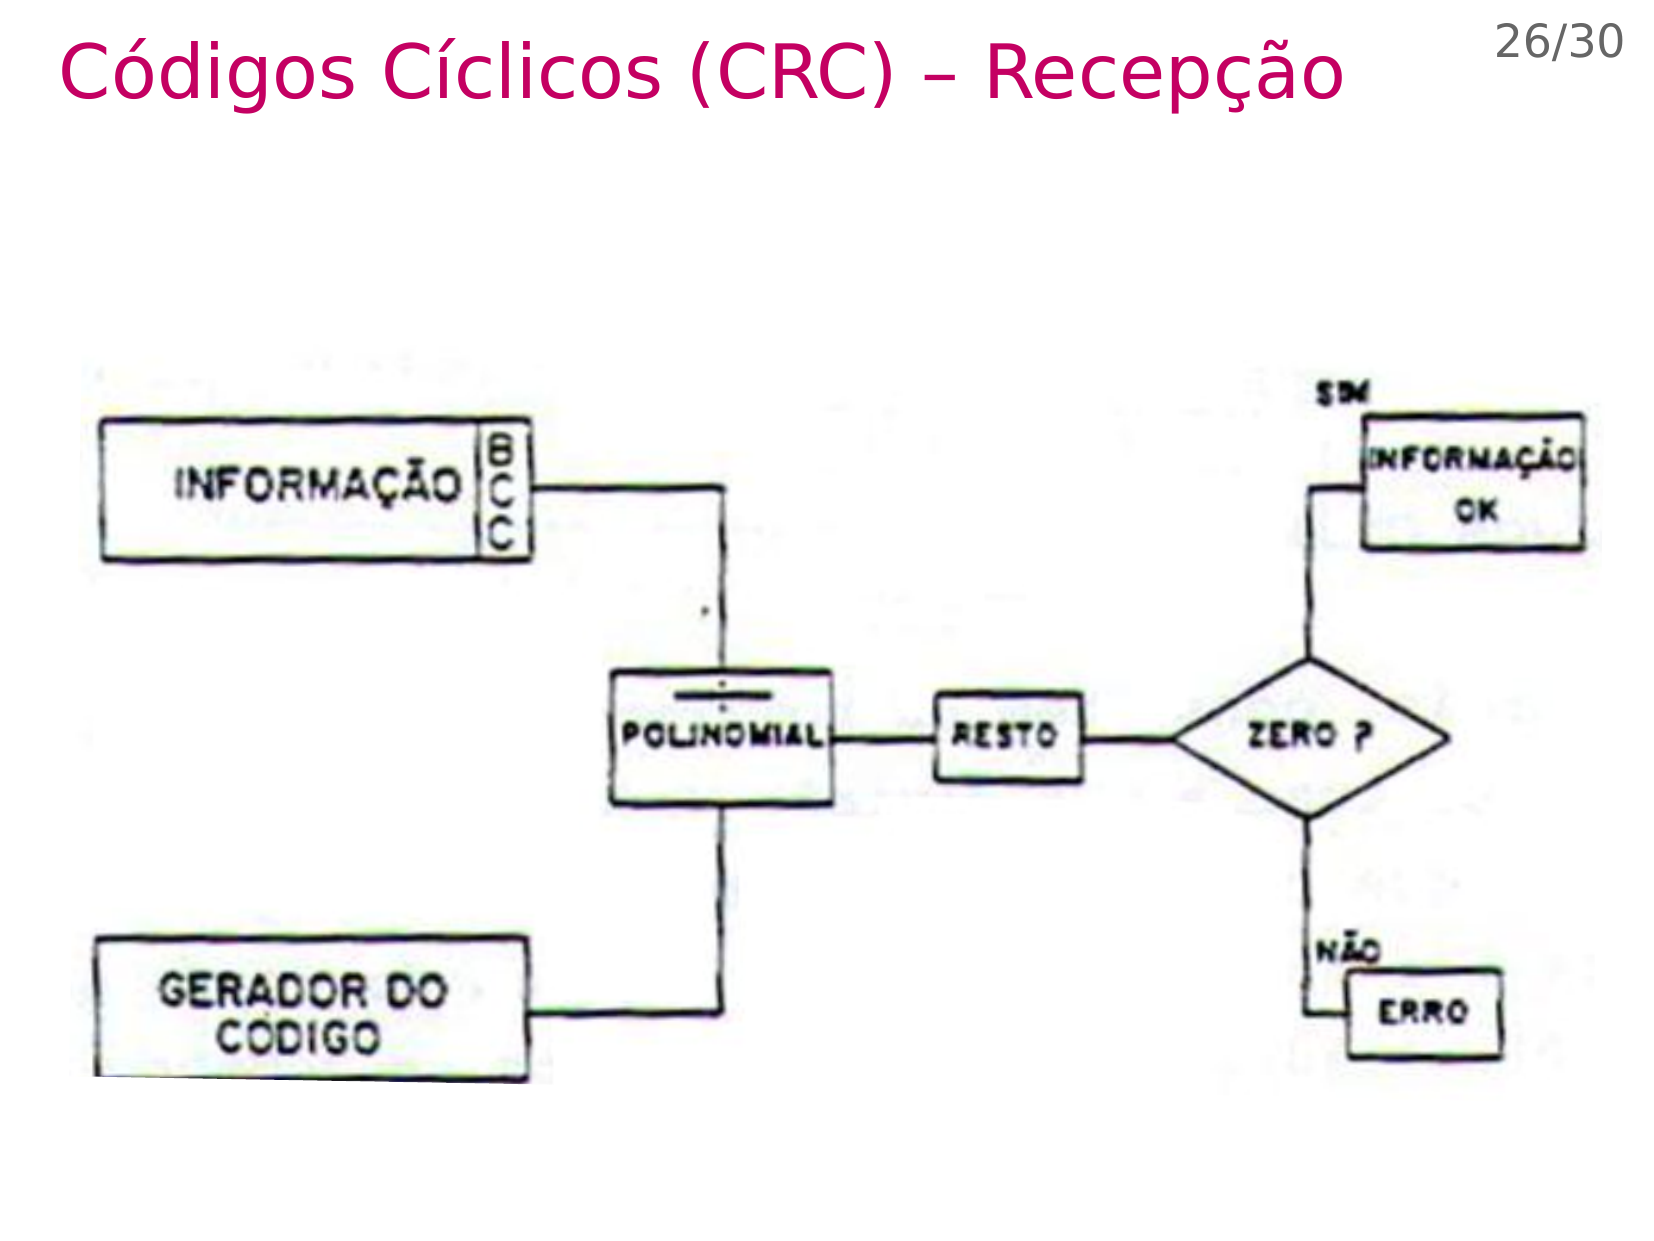

26
# Códigos Cíclicos (CRC) – Recepção